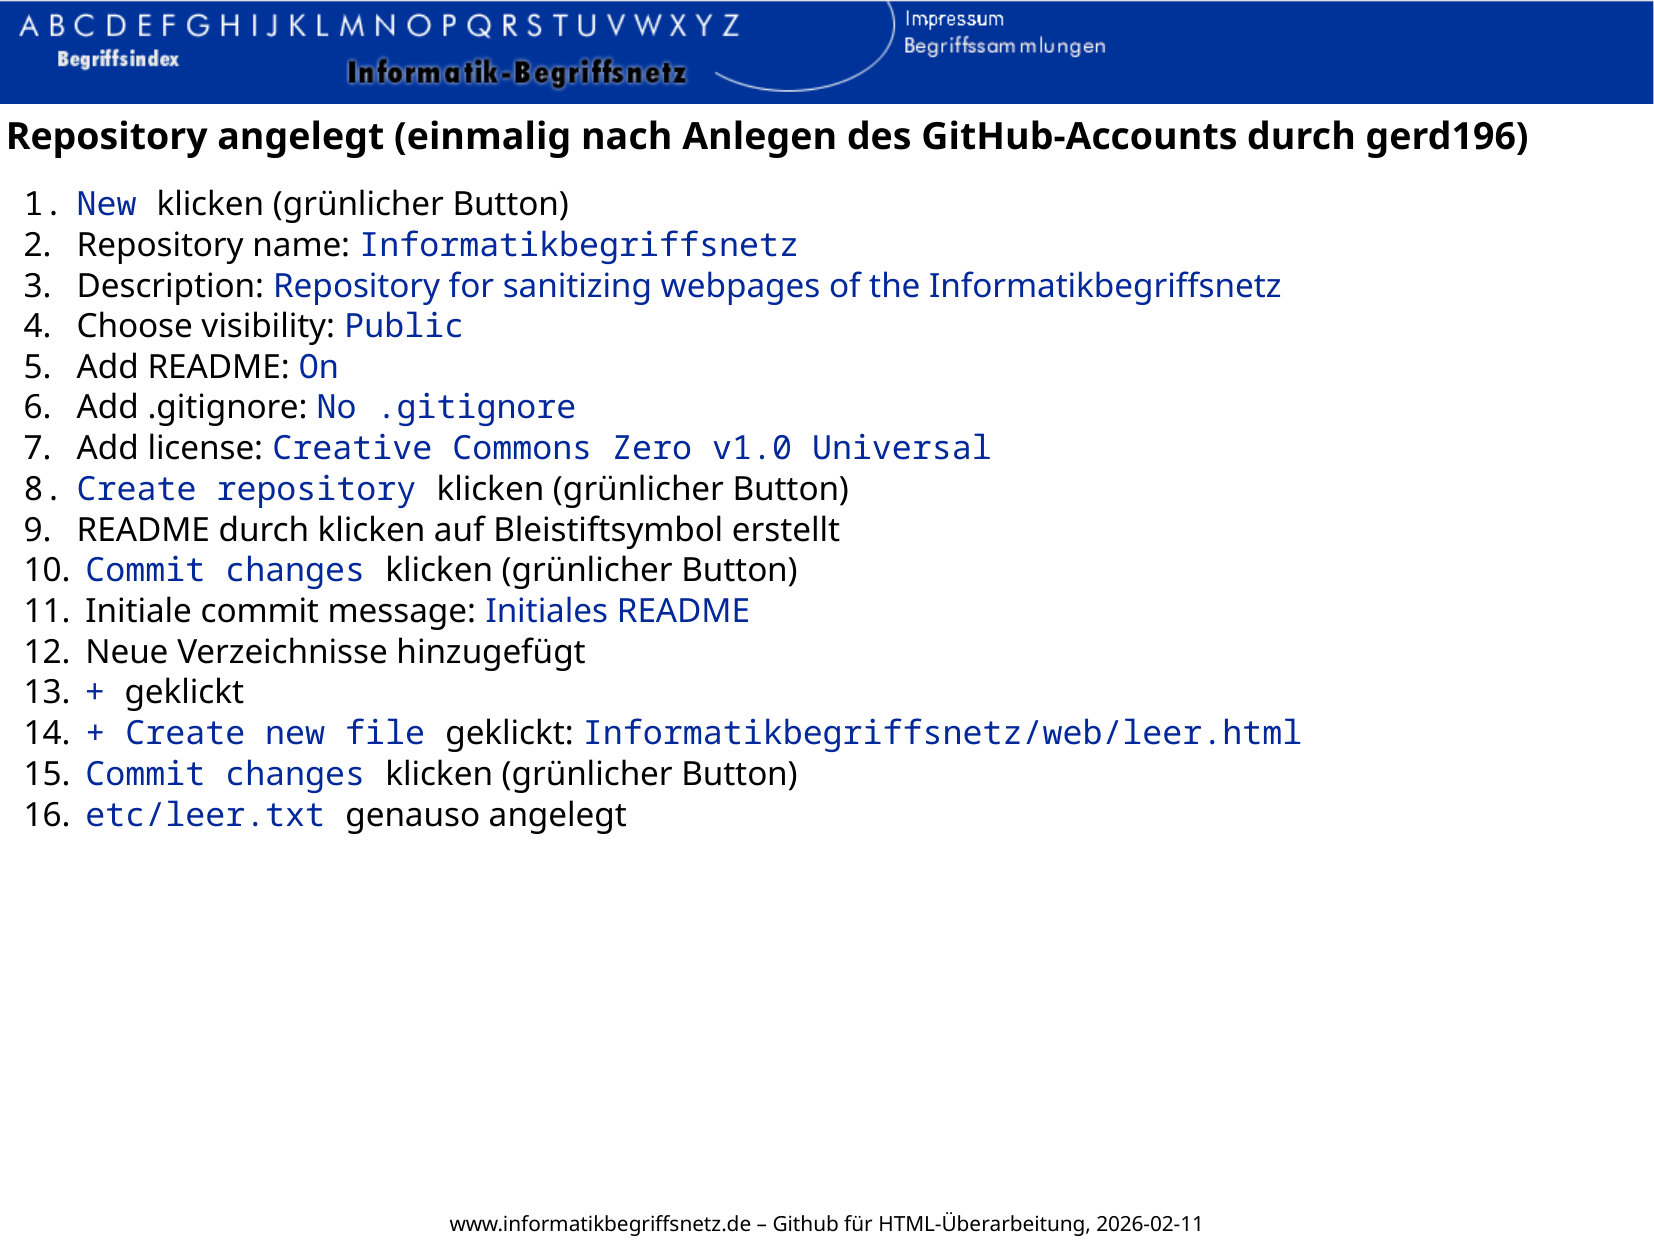

# Repository angelegt (einmalig nach Anlegen des GitHub-Accounts durch gerd196)
New klicken (grünlicher Button)
Repository name: Informatikbegriffsnetz
Description: Repository for sanitizing webpages of the Informatikbegriffsnetz
Choose visibility: Public
Add README: On
Add .gitignore: No .gitignore
Add license: Creative Commons Zero v1.0 Universal
Create repository klicken (grünlicher Button)
README durch klicken auf Bleistiftsymbol erstellt
 Commit changes klicken (grünlicher Button)
 Initiale commit message: Initiales README
 Neue Verzeichnisse hinzugefügt
 + geklickt
 + Create new file geklickt: Informatikbegriffsnetz/web/leer.html
 Commit changes klicken (grünlicher Button)
 etc/leer.txt genauso angelegt